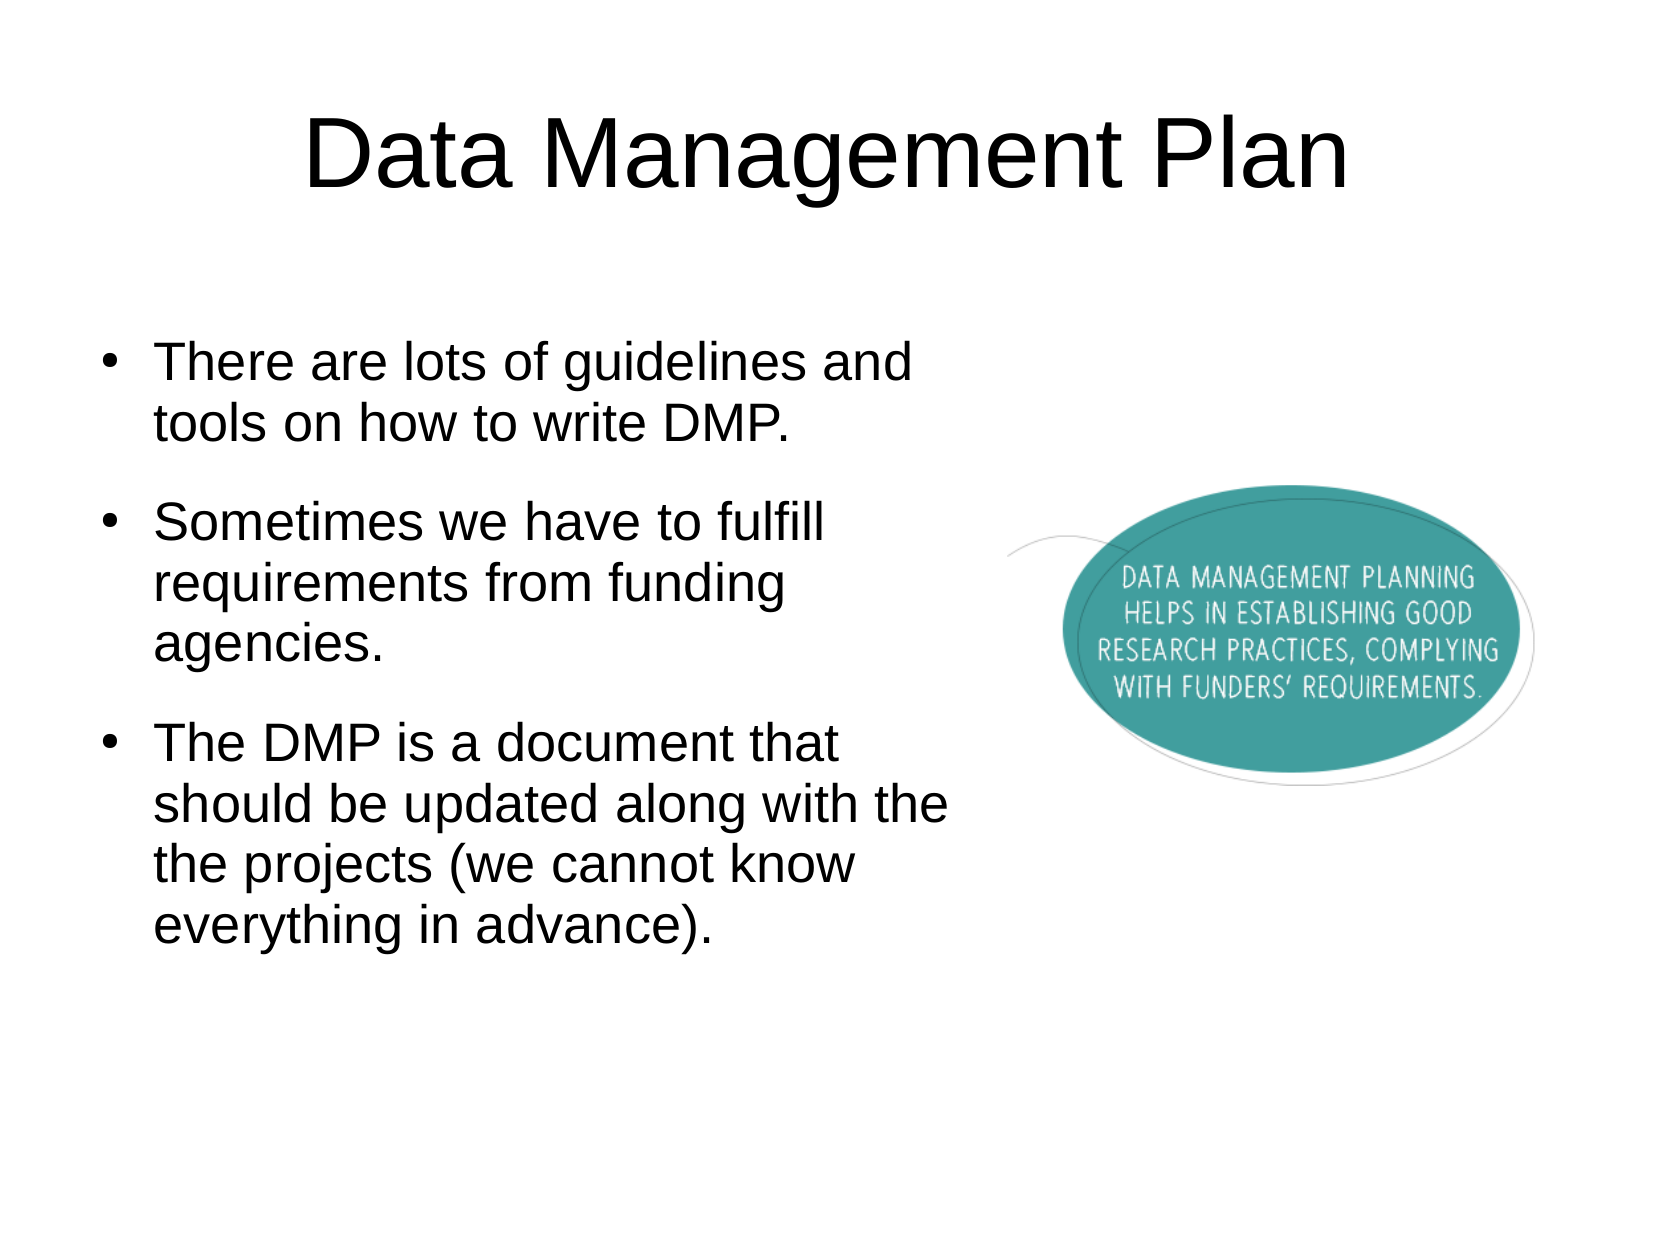

Data Management Plan
# There are lots of guidelines and tools on how to write DMP.
Sometimes we have to fulfill requirements from funding agencies.
The DMP is a document that should be updated along with the the projects (we cannot know everything in advance).